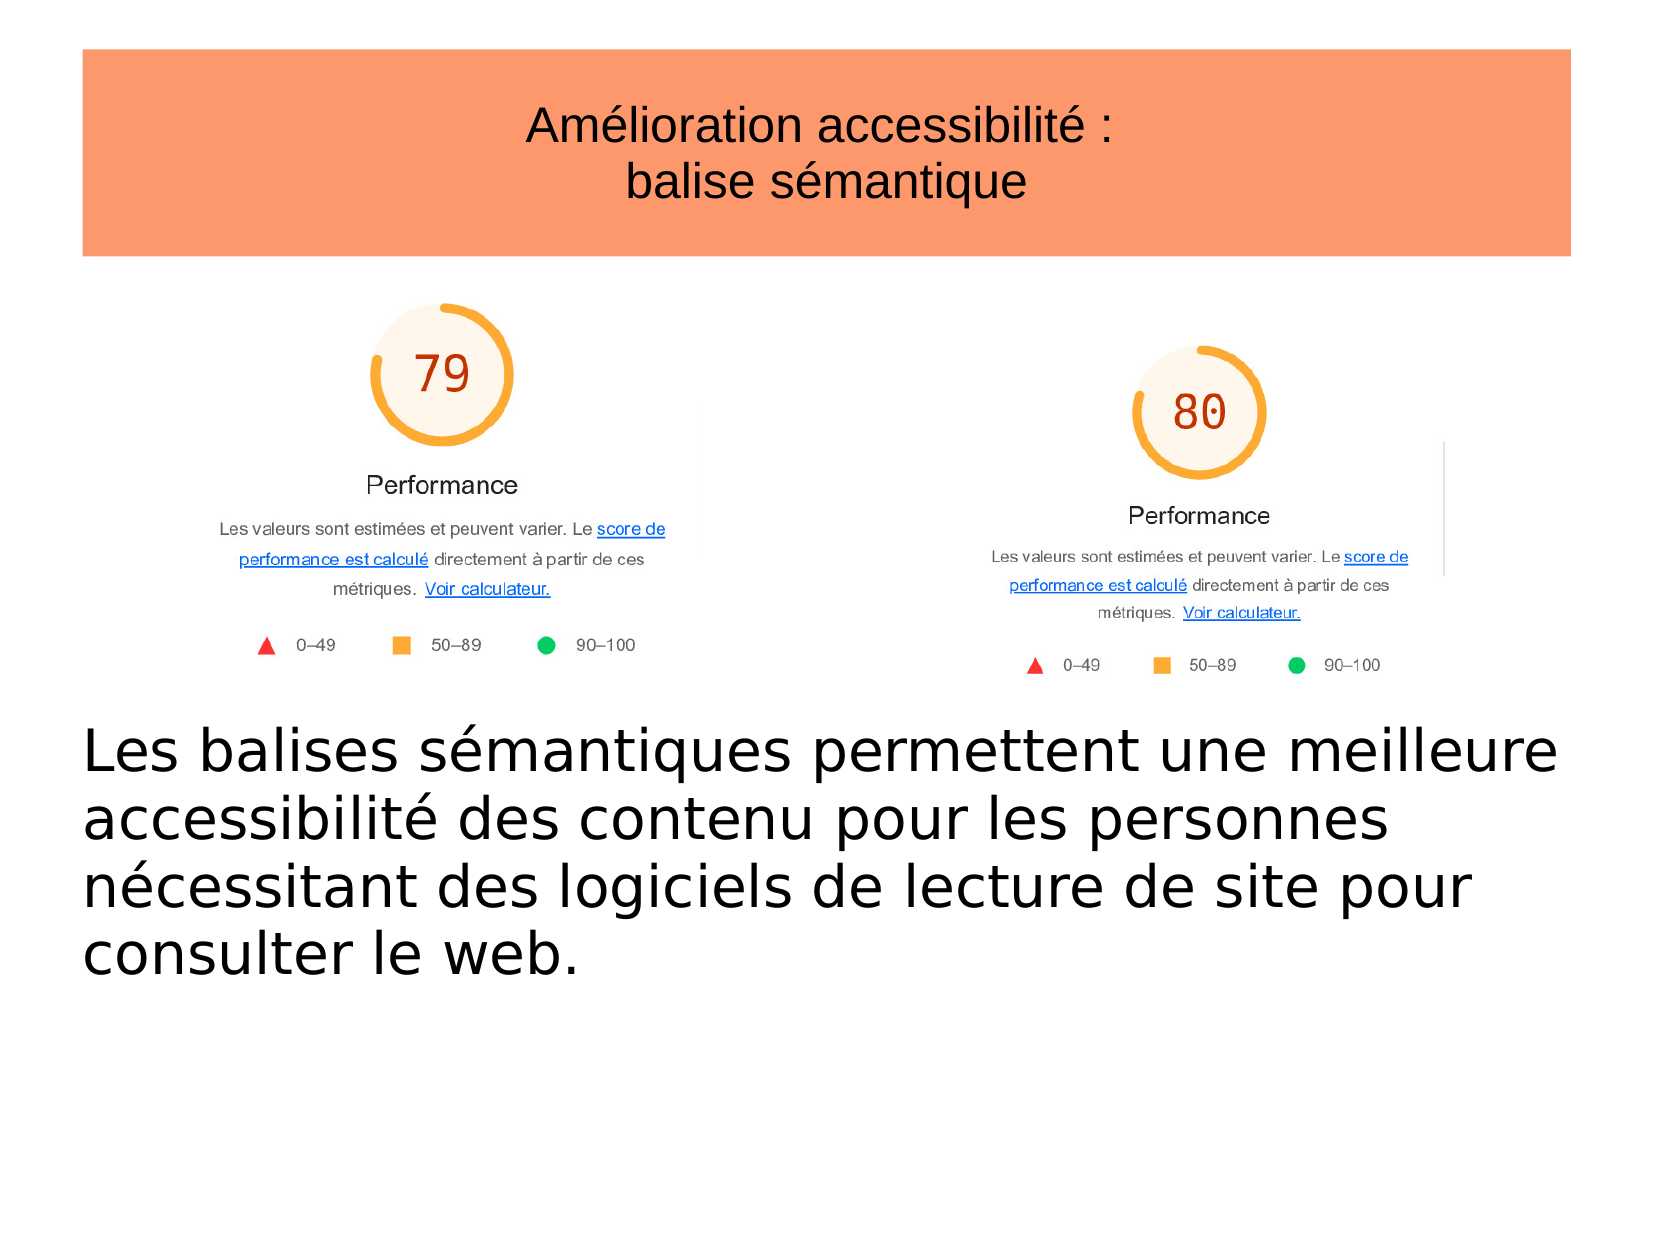

# Amélioration accessibilité :
balise sémantique
Les balises sémantiques permettent une meilleure accessibilité des contenu pour les personnes nécessitant des logiciels de lecture de site pour consulter le web.